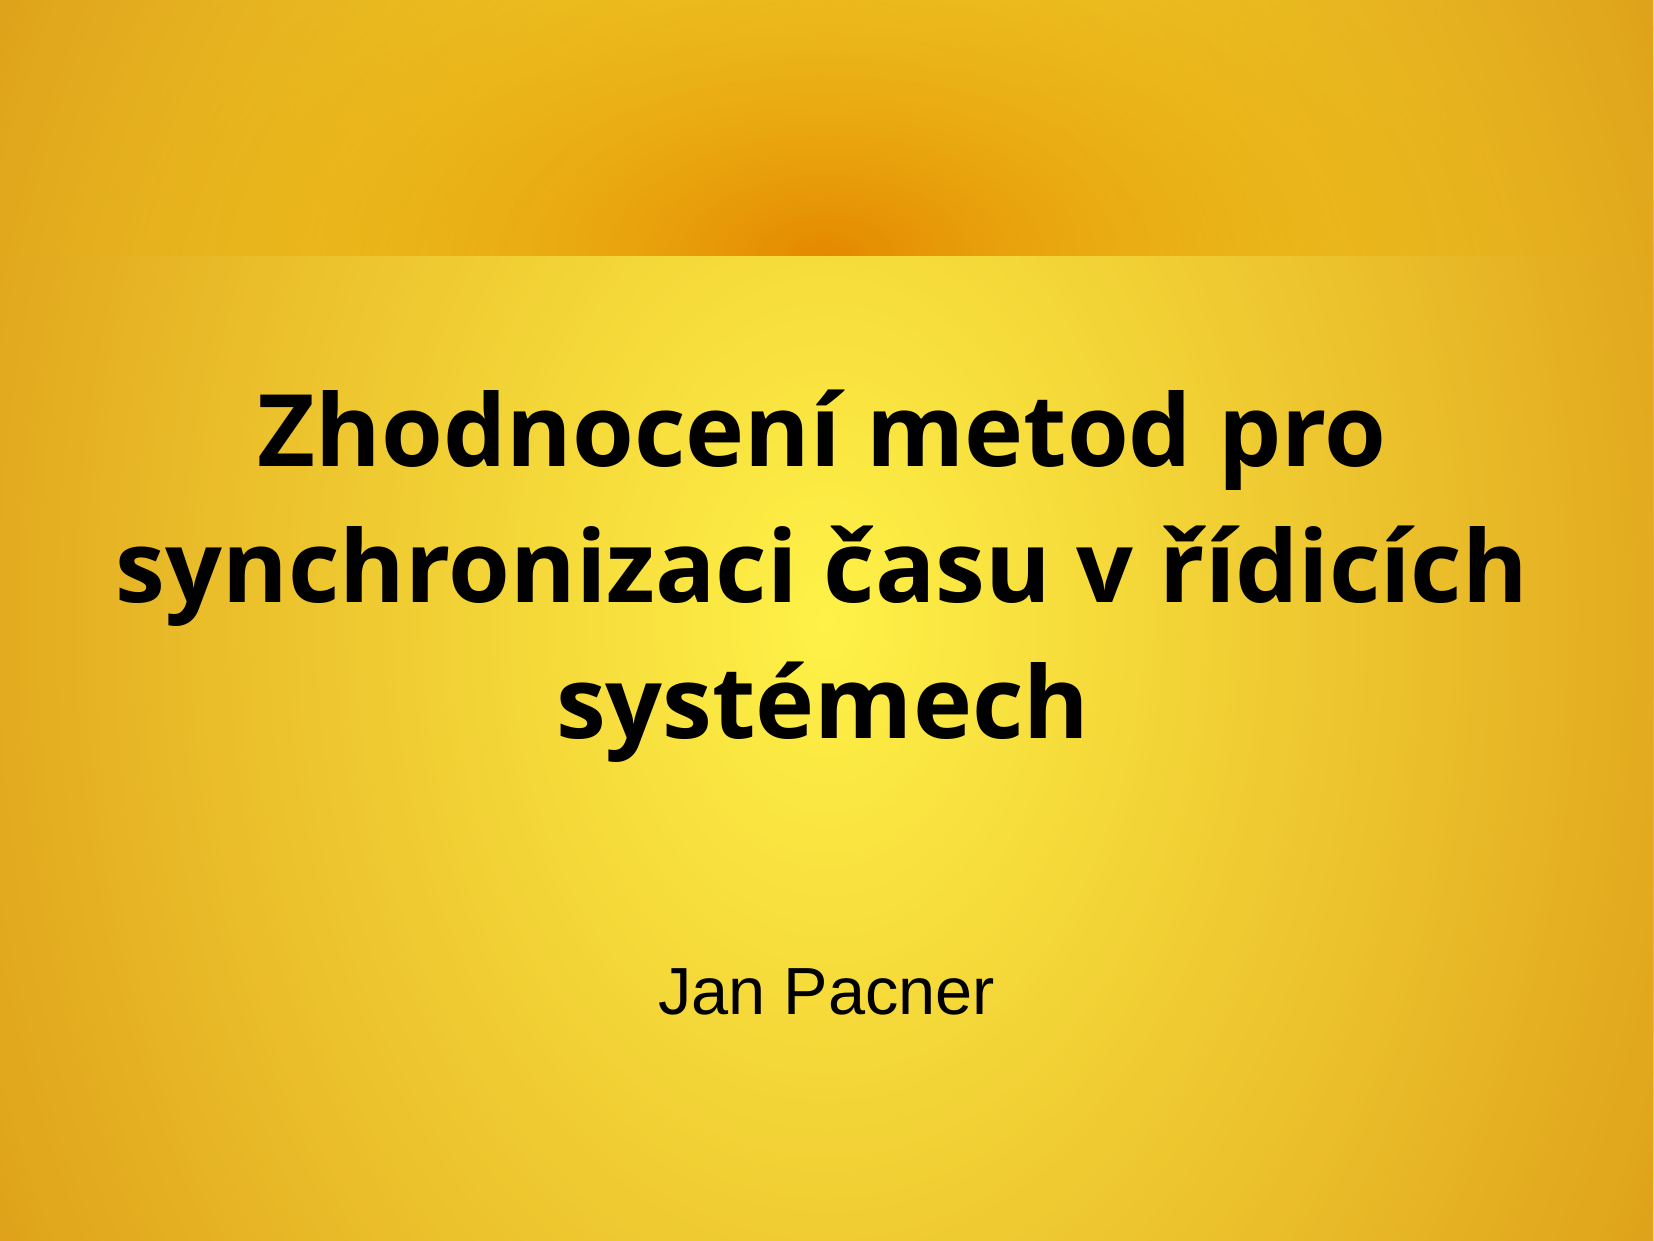

# Zhodnocení metod pro synchronizaci času v řídicích systémech
Jan Pacner